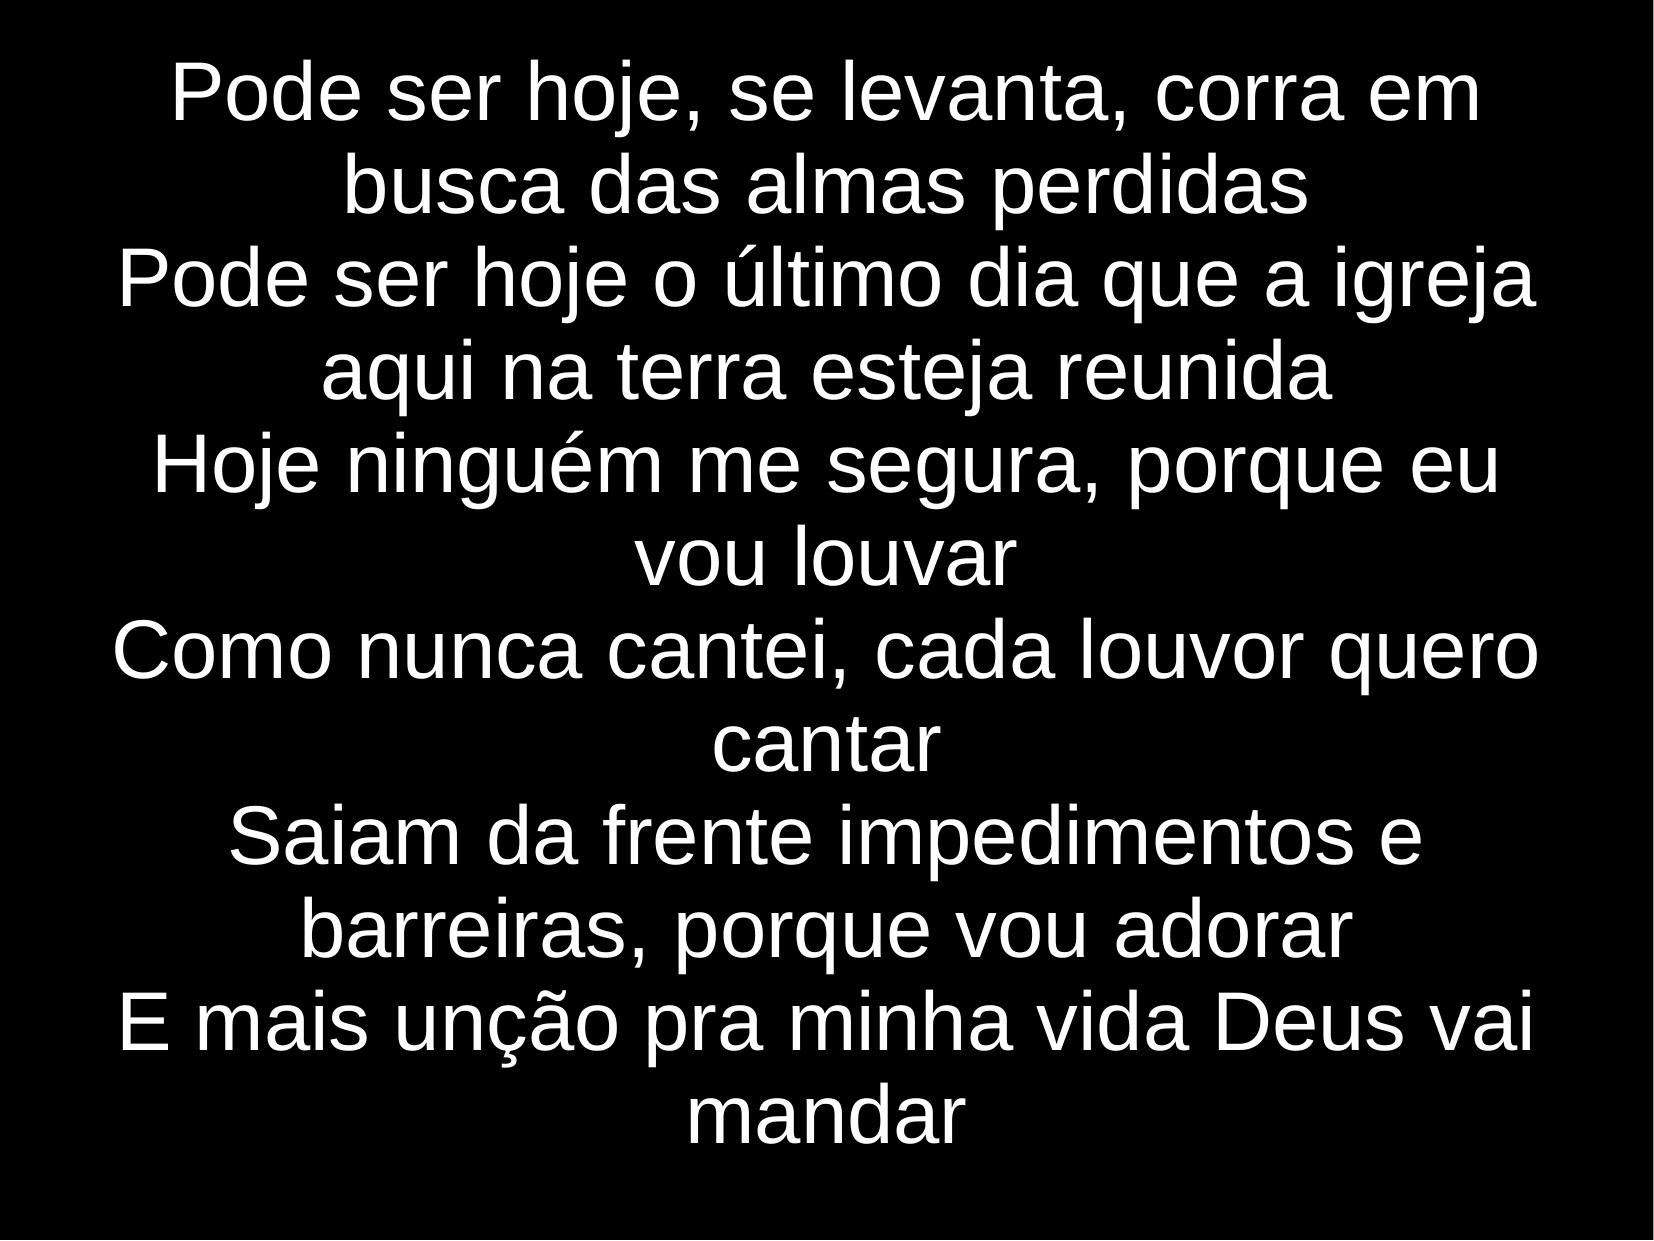

# Pode ser hoje, se levanta, corra em busca das almas perdidas
Pode ser hoje o último dia que a igreja aqui na terra esteja reunida
Hoje ninguém me segura, porque eu vou louvar
Como nunca cantei, cada louvor quero cantar
Saiam da frente impedimentos e barreiras, porque vou adorar
E mais unção pra minha vida Deus vai mandar